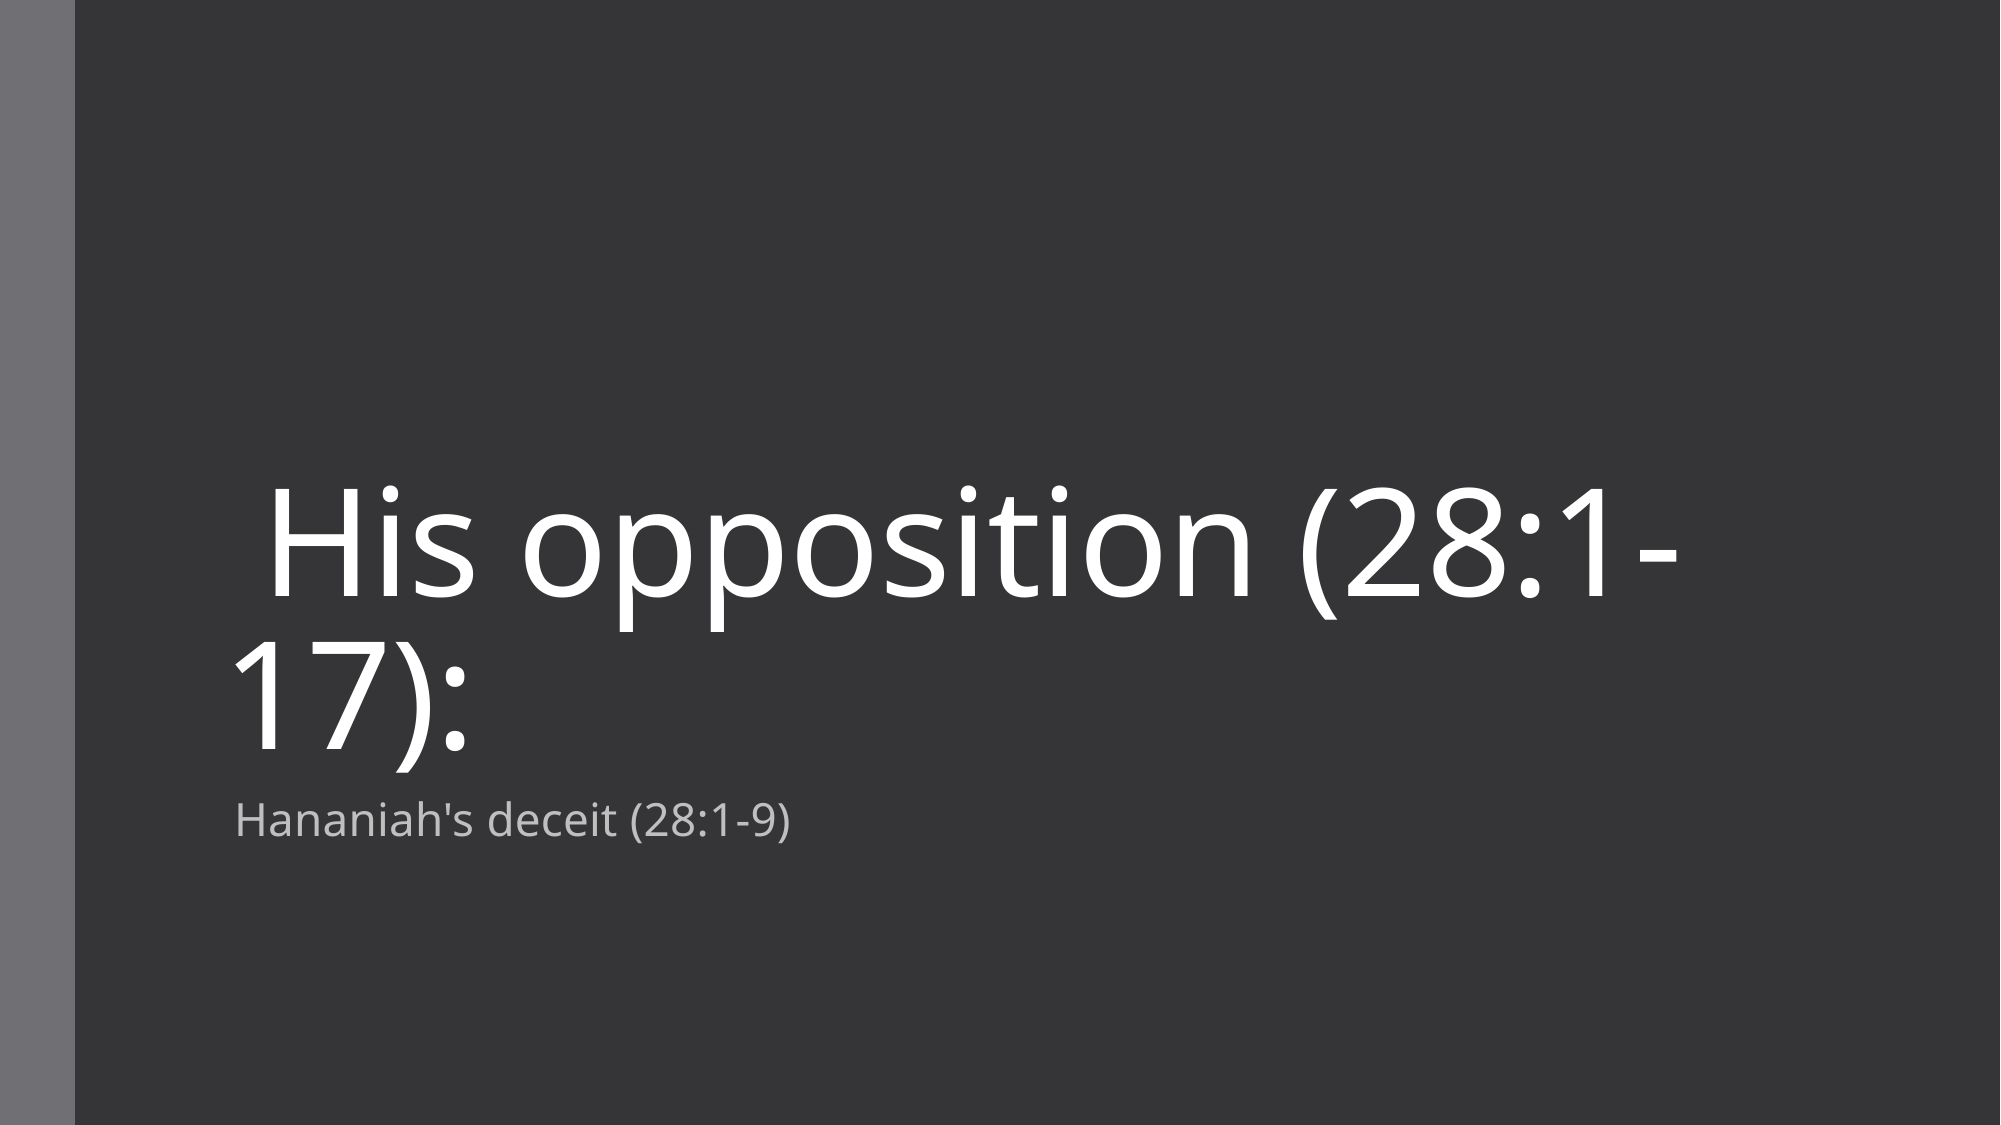

# His opposition (28:1-17):
 Hananiah's deceit (28:1-9)